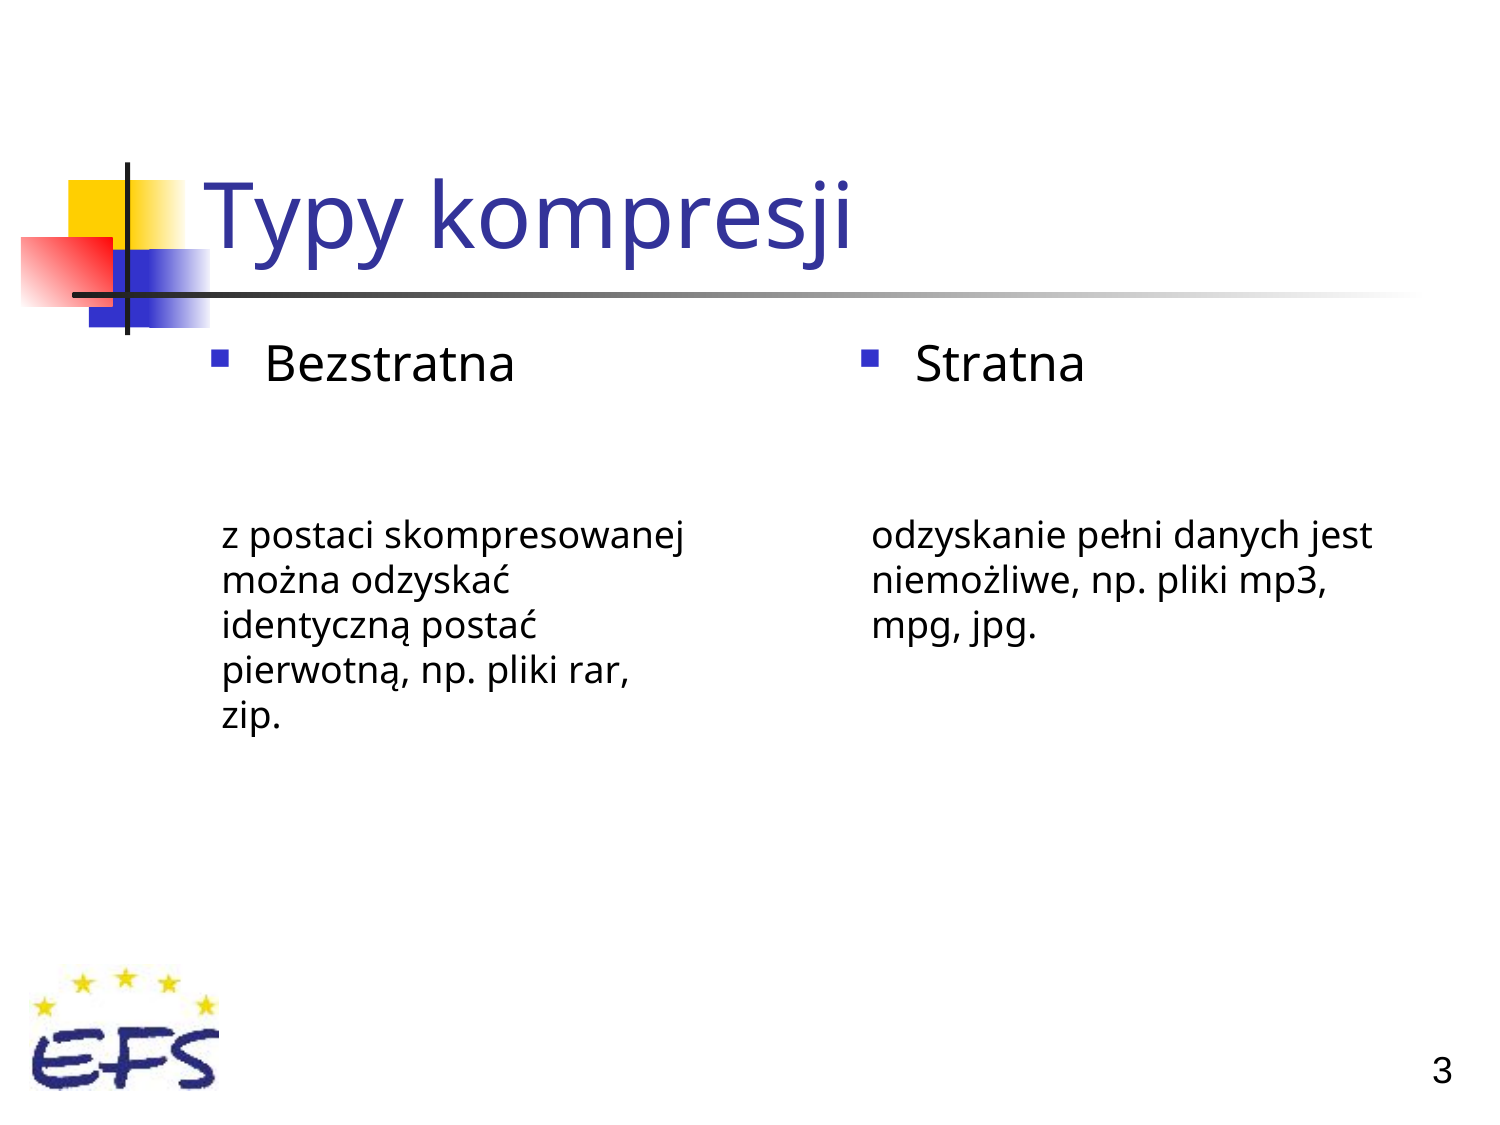

# Typy kompresji
Bezstratna
Stratna
z postaci skompresowanej można odzyskać identyczną postać pierwotną, np. pliki rar, zip.
odzyskanie pełni danych jest niemożliwe, np. pliki mp3, mpg, jpg.
3